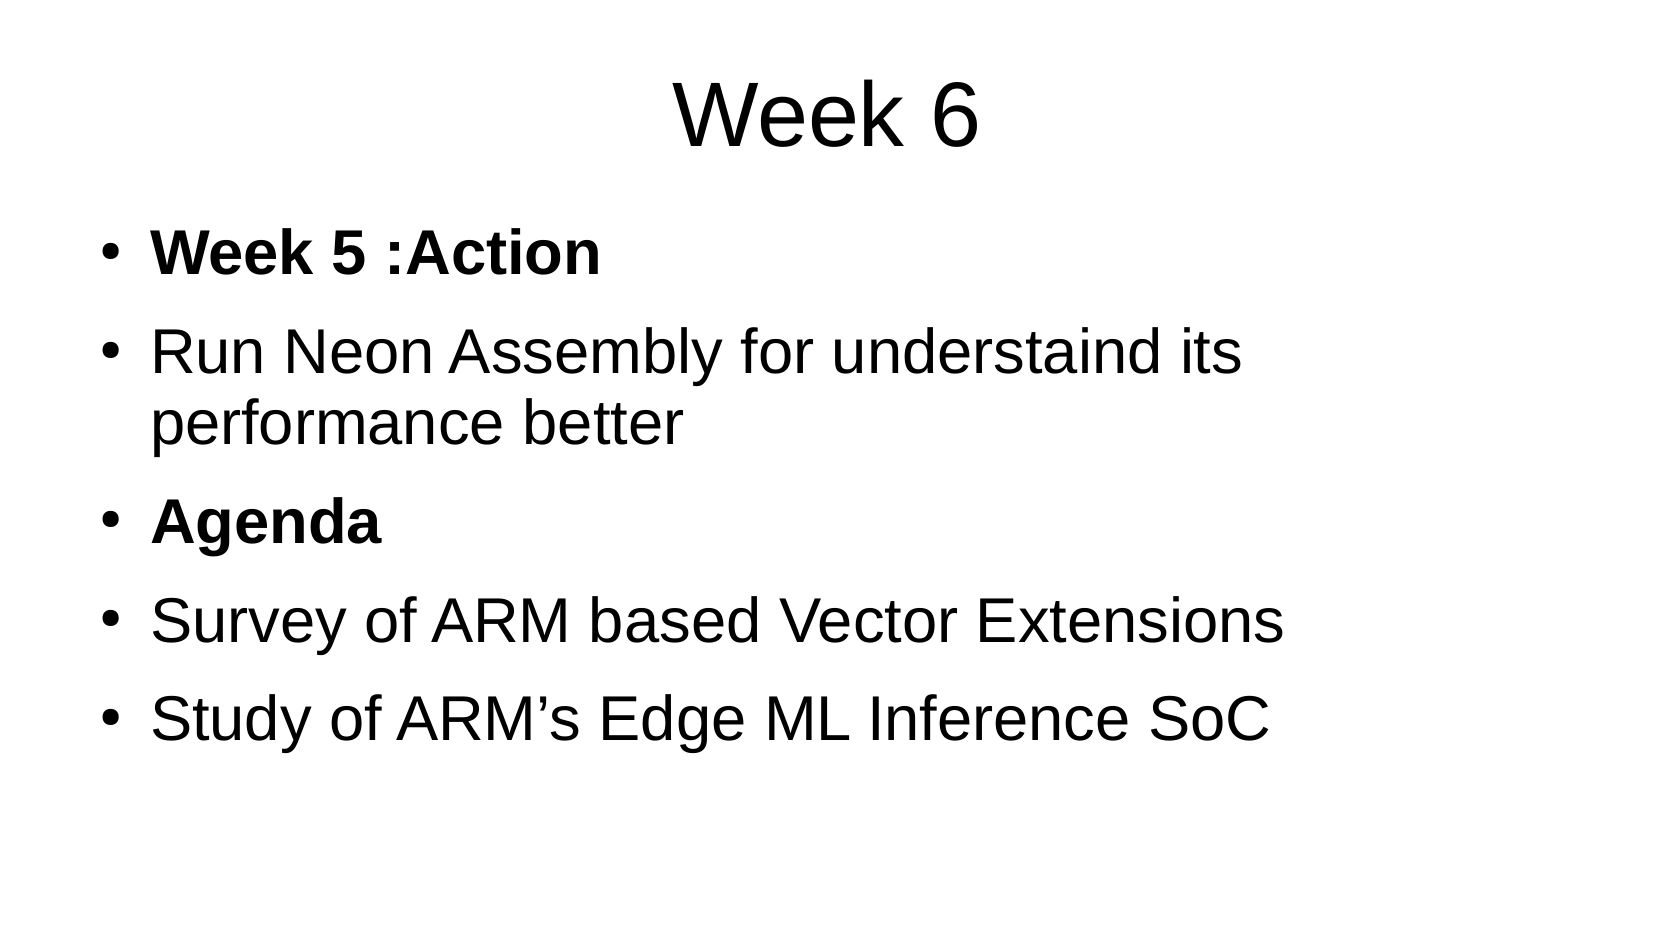

# Week 6
Week 5 :Action
Run Neon Assembly for understaind its performance better
Agenda
Survey of ARM based Vector Extensions
Study of ARM’s Edge ML Inference SoC